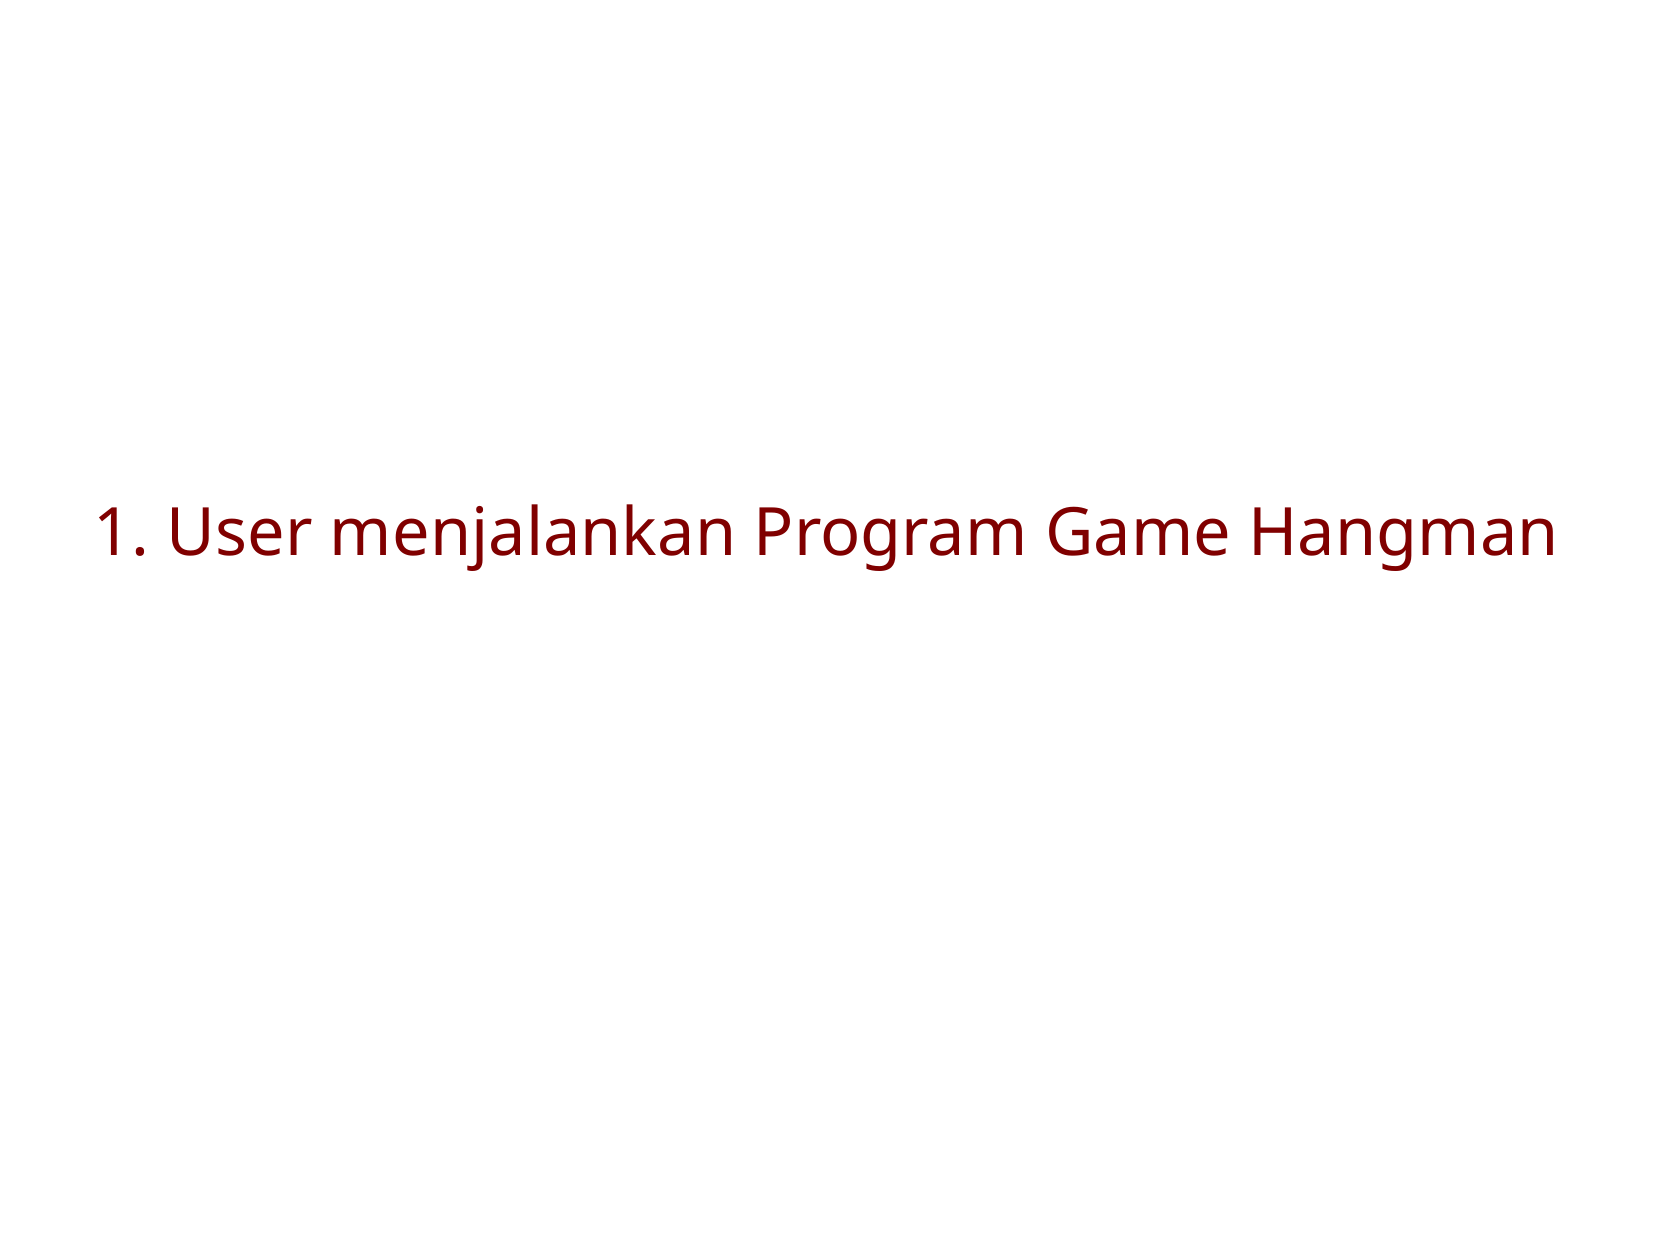

# 1. User menjalankan Program Game Hangman